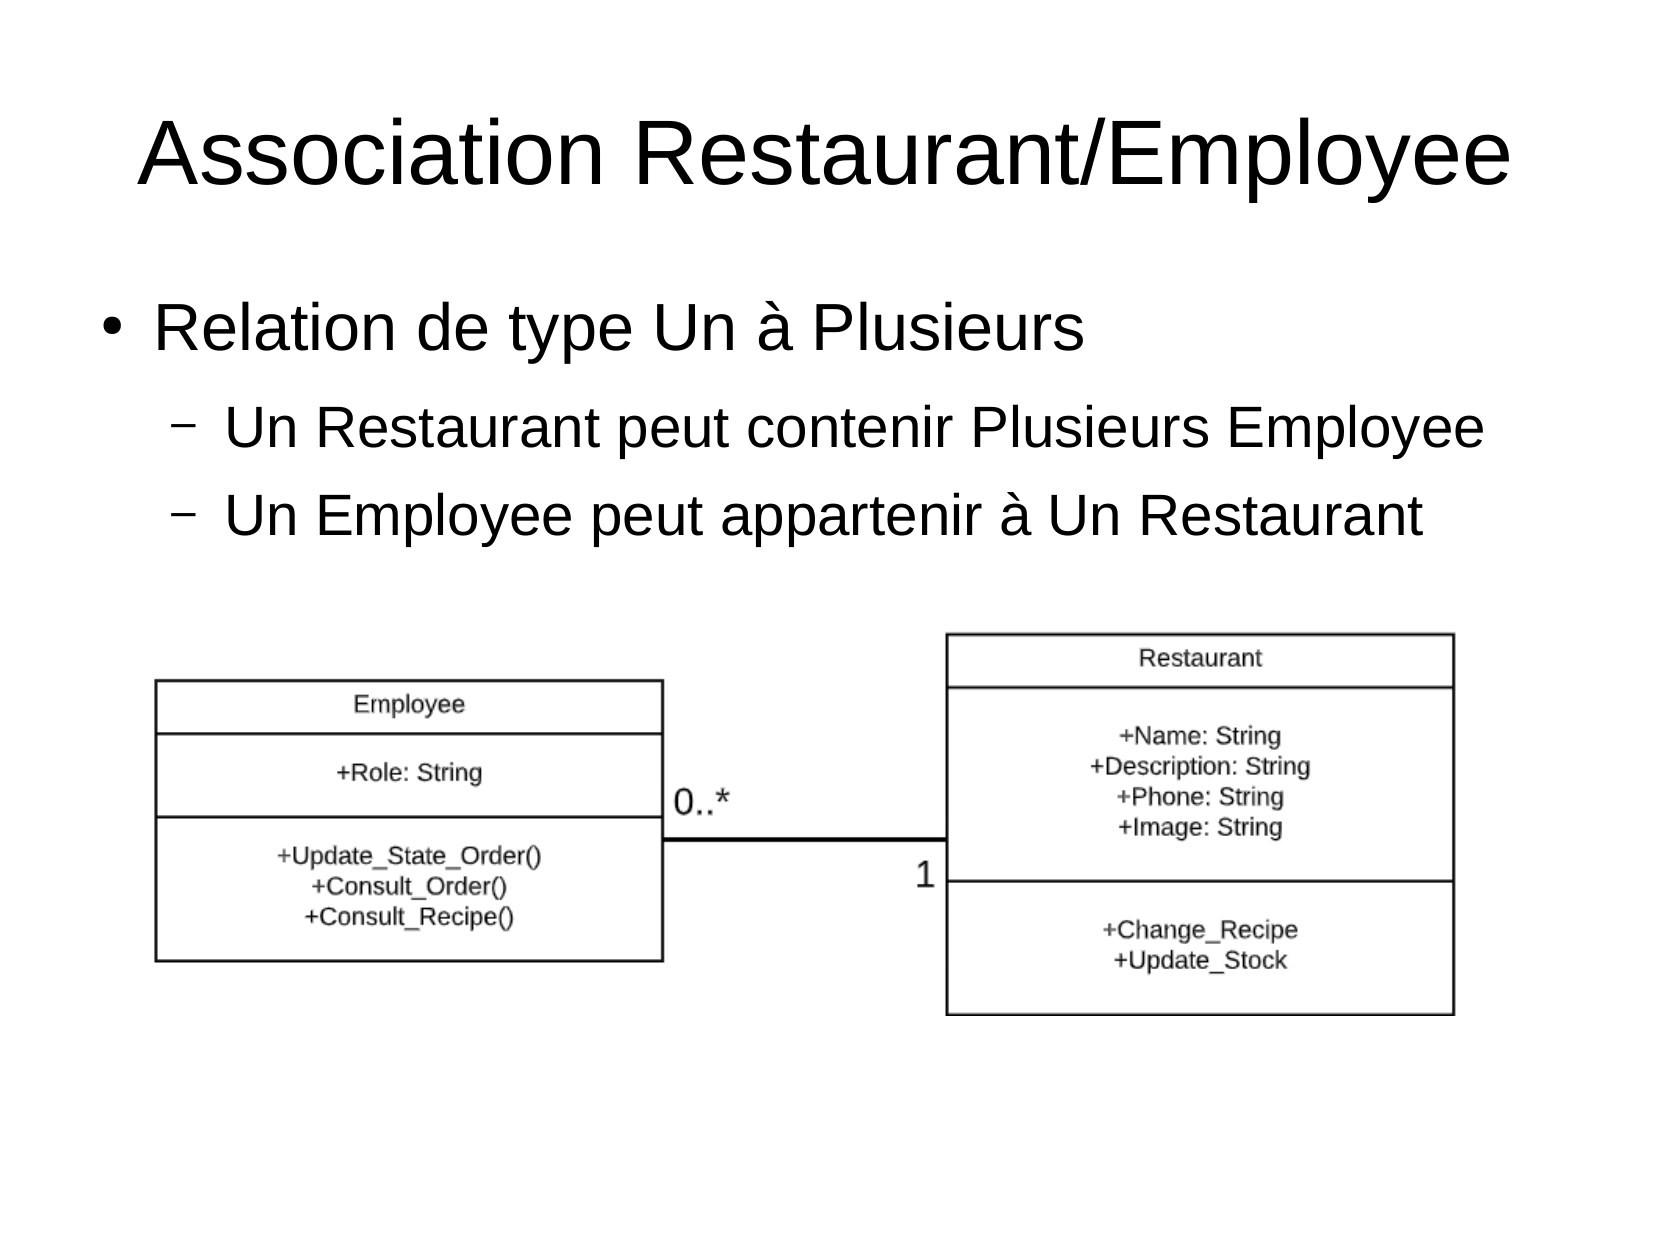

# Association Restaurant/Employee
Relation de type Un à Plusieurs
Un Restaurant peut contenir Plusieurs Employee
Un Employee peut appartenir à Un Restaurant